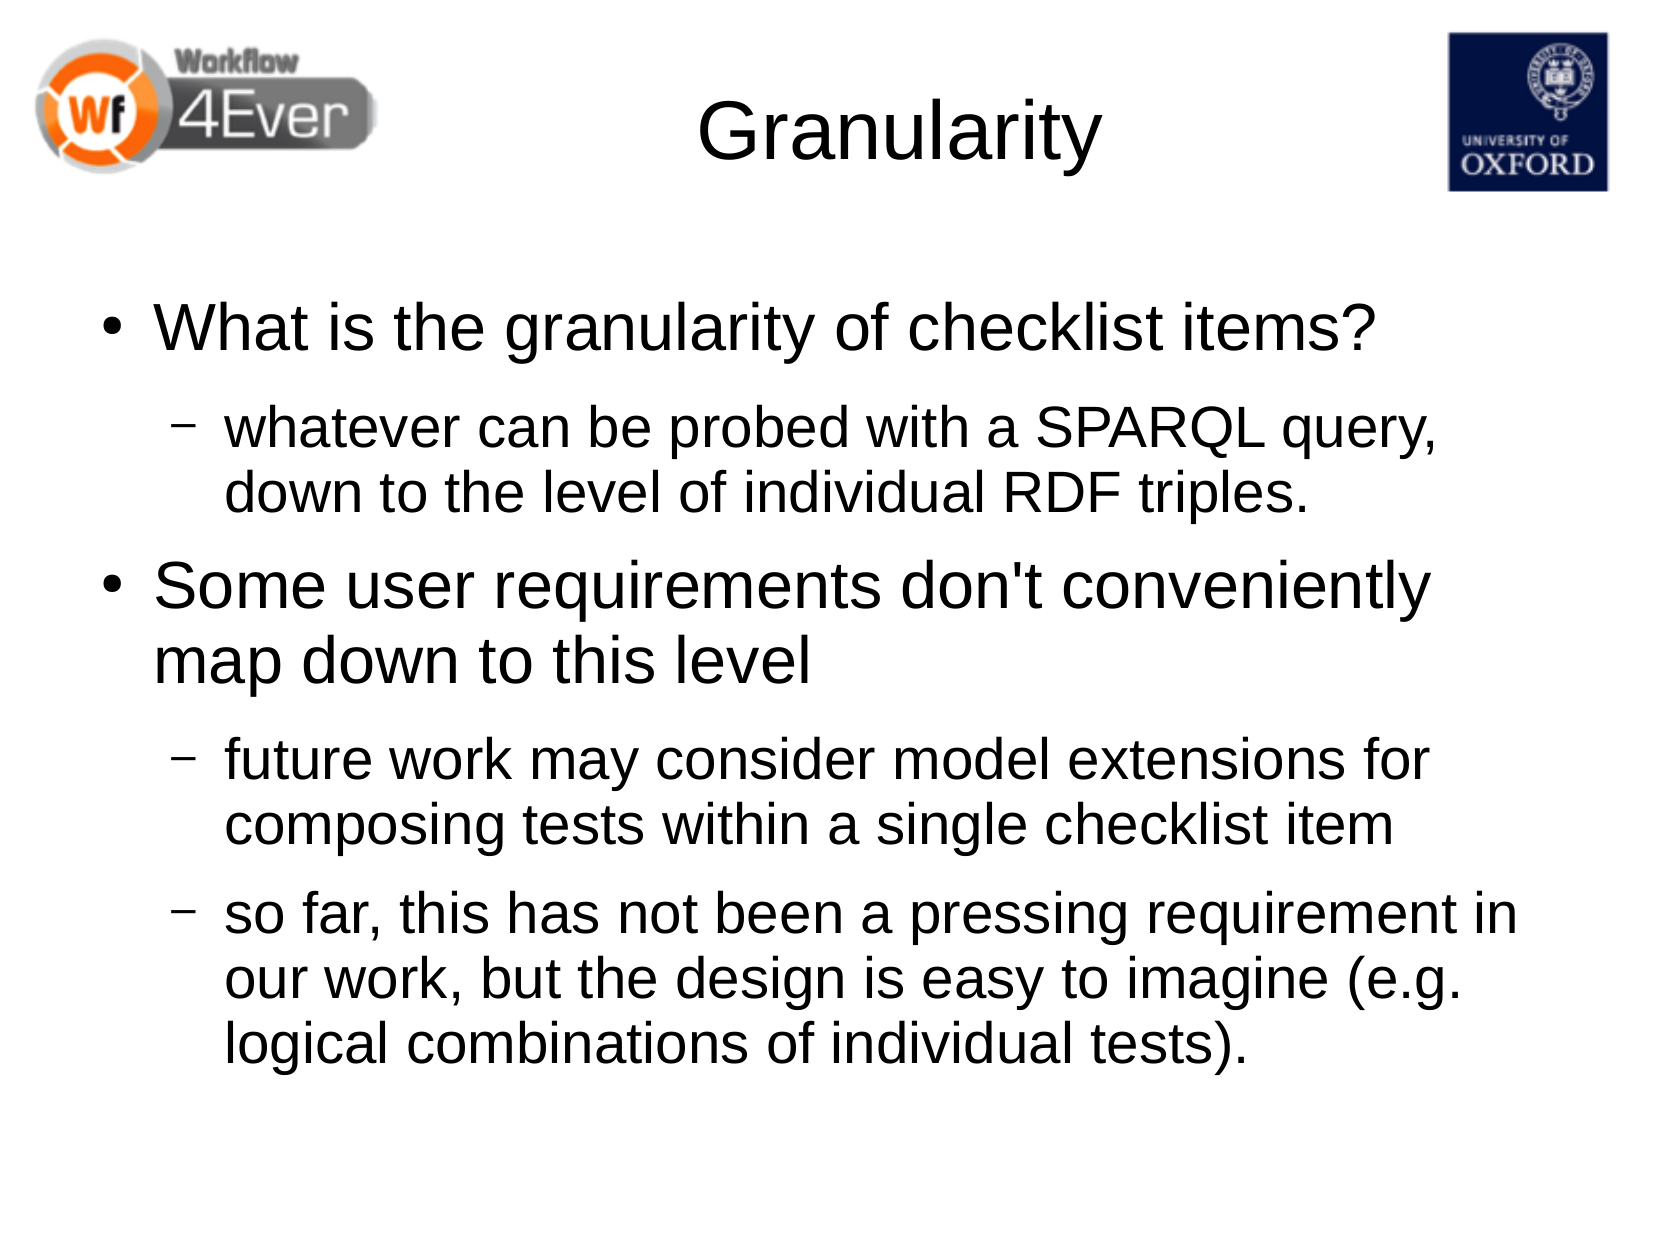

# Granularity
What is the granularity of checklist items?
whatever can be probed with a SPARQL query, down to the level of individual RDF triples.
Some user requirements don't conveniently map down to this level
future work may consider model extensions for composing tests within a single checklist item
so far, this has not been a pressing requirement in our work, but the design is easy to imagine (e.g. logical combinations of individual tests).